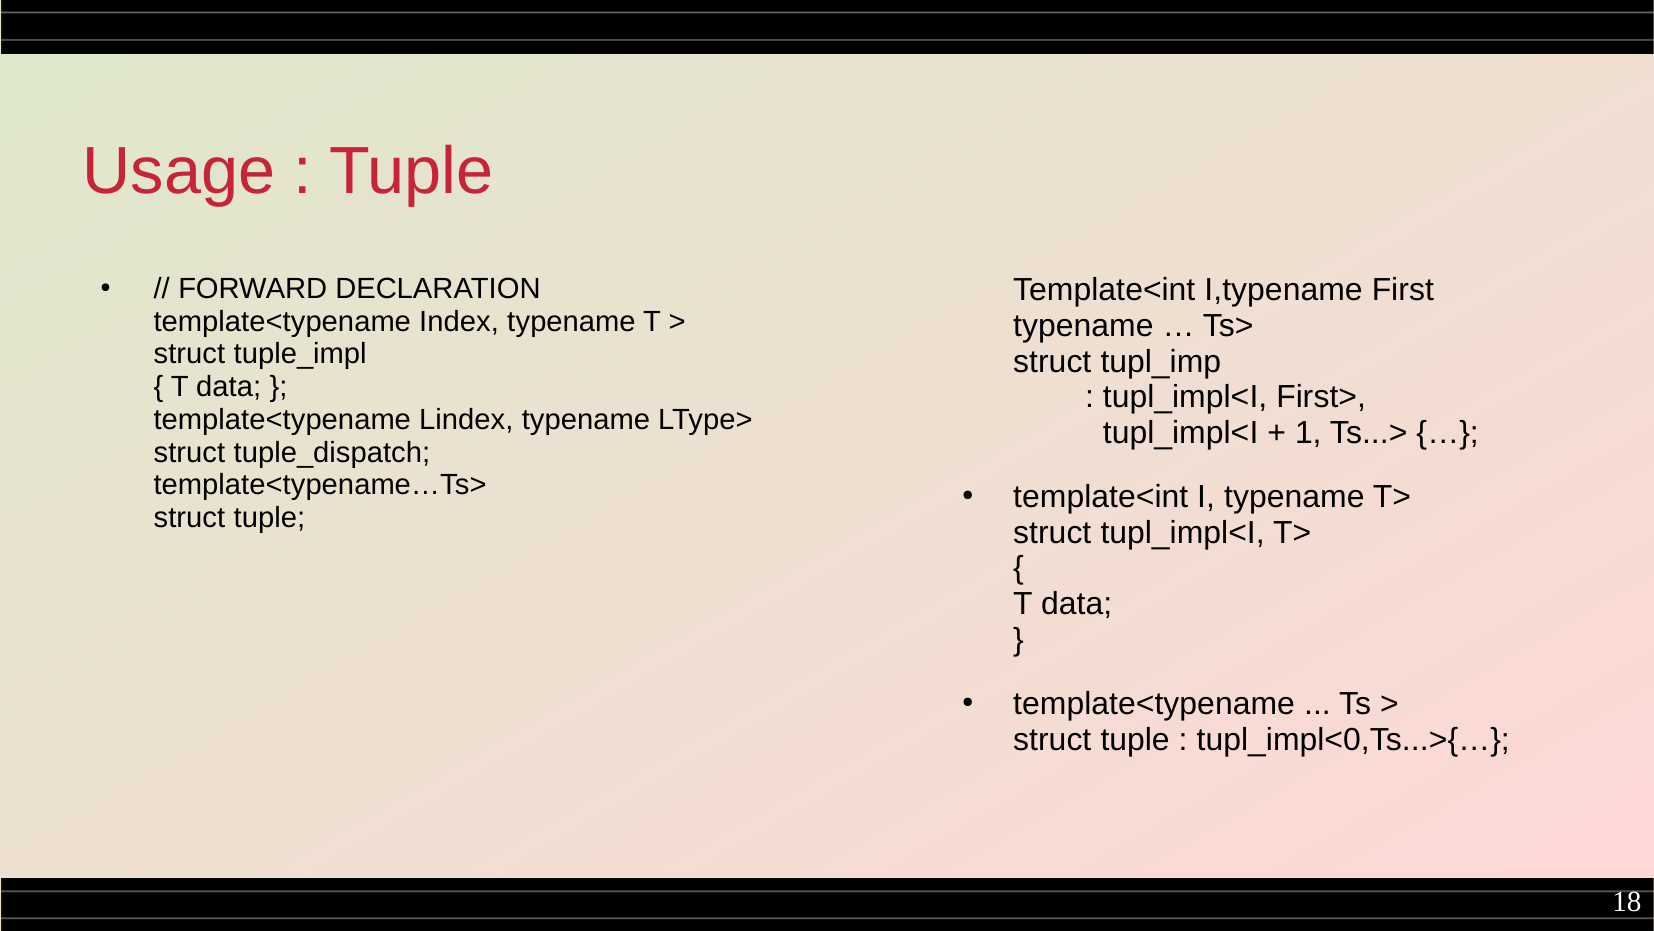

# Usage : Tuple
// FORWARD DECLARATION
template<typename Index, typename T >
struct tuple_impl
{ T data; };
template<typename Lindex, typename LType>
struct tuple_dispatch;
template<typename…Ts>
struct tuple;
Template<int I,typename First 					typename … Ts>
struct tupl_imp
	: tupl_impl<I, First>,
	 tupl_impl<I + 1, Ts...> {…};
template<int I, typename T>
struct tupl_impl<I, T>
{
T data;
}
template<typename ... Ts >
struct tuple : tupl_impl<0,Ts...>{…};